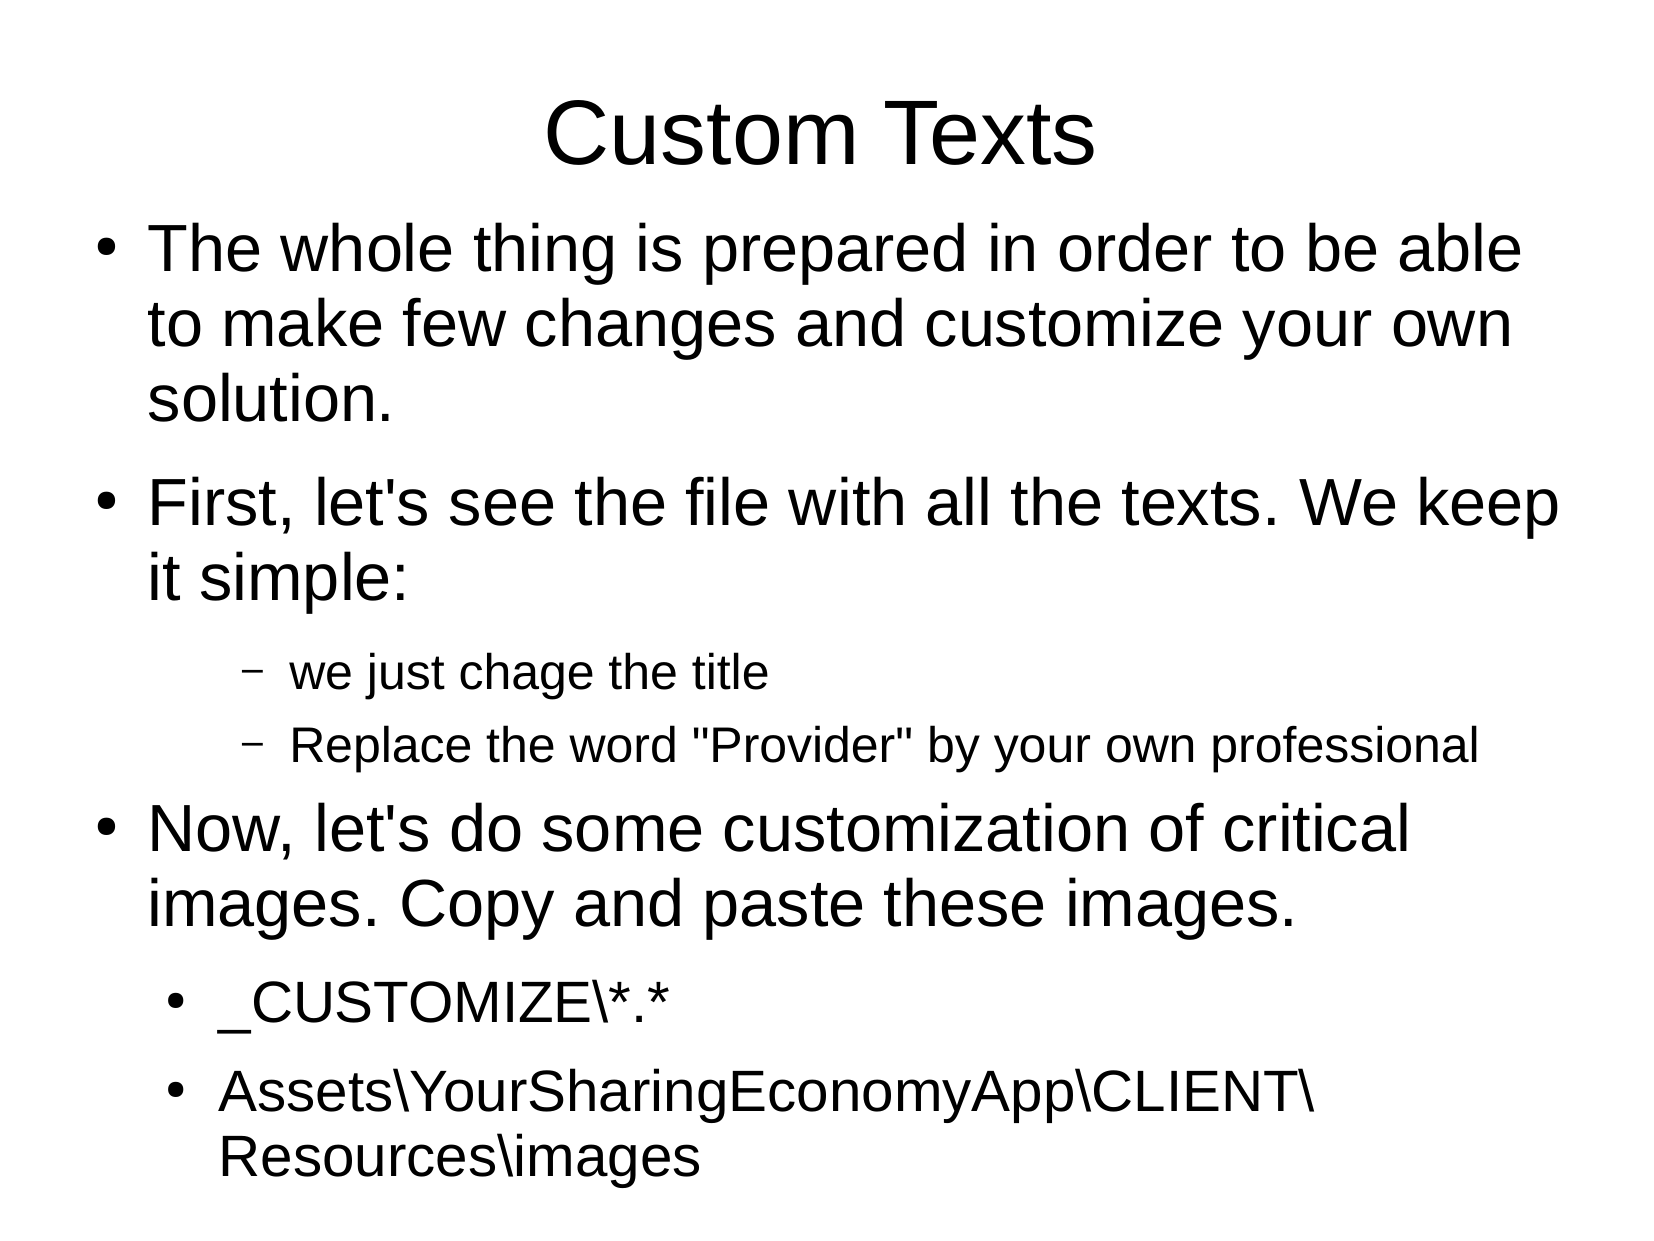

# Custom Texts
The whole thing is prepared in order to be able to make few changes and customize your own solution.
First, let's see the file with all the texts. We keep it simple:
we just chage the title
Replace the word "Provider" by your own professional
Now, let's do some customization of critical images. Copy and paste these images.
_CUSTOMIZE\*.*
Assets\YourSharingEconomyApp\CLIENT\Resources\images